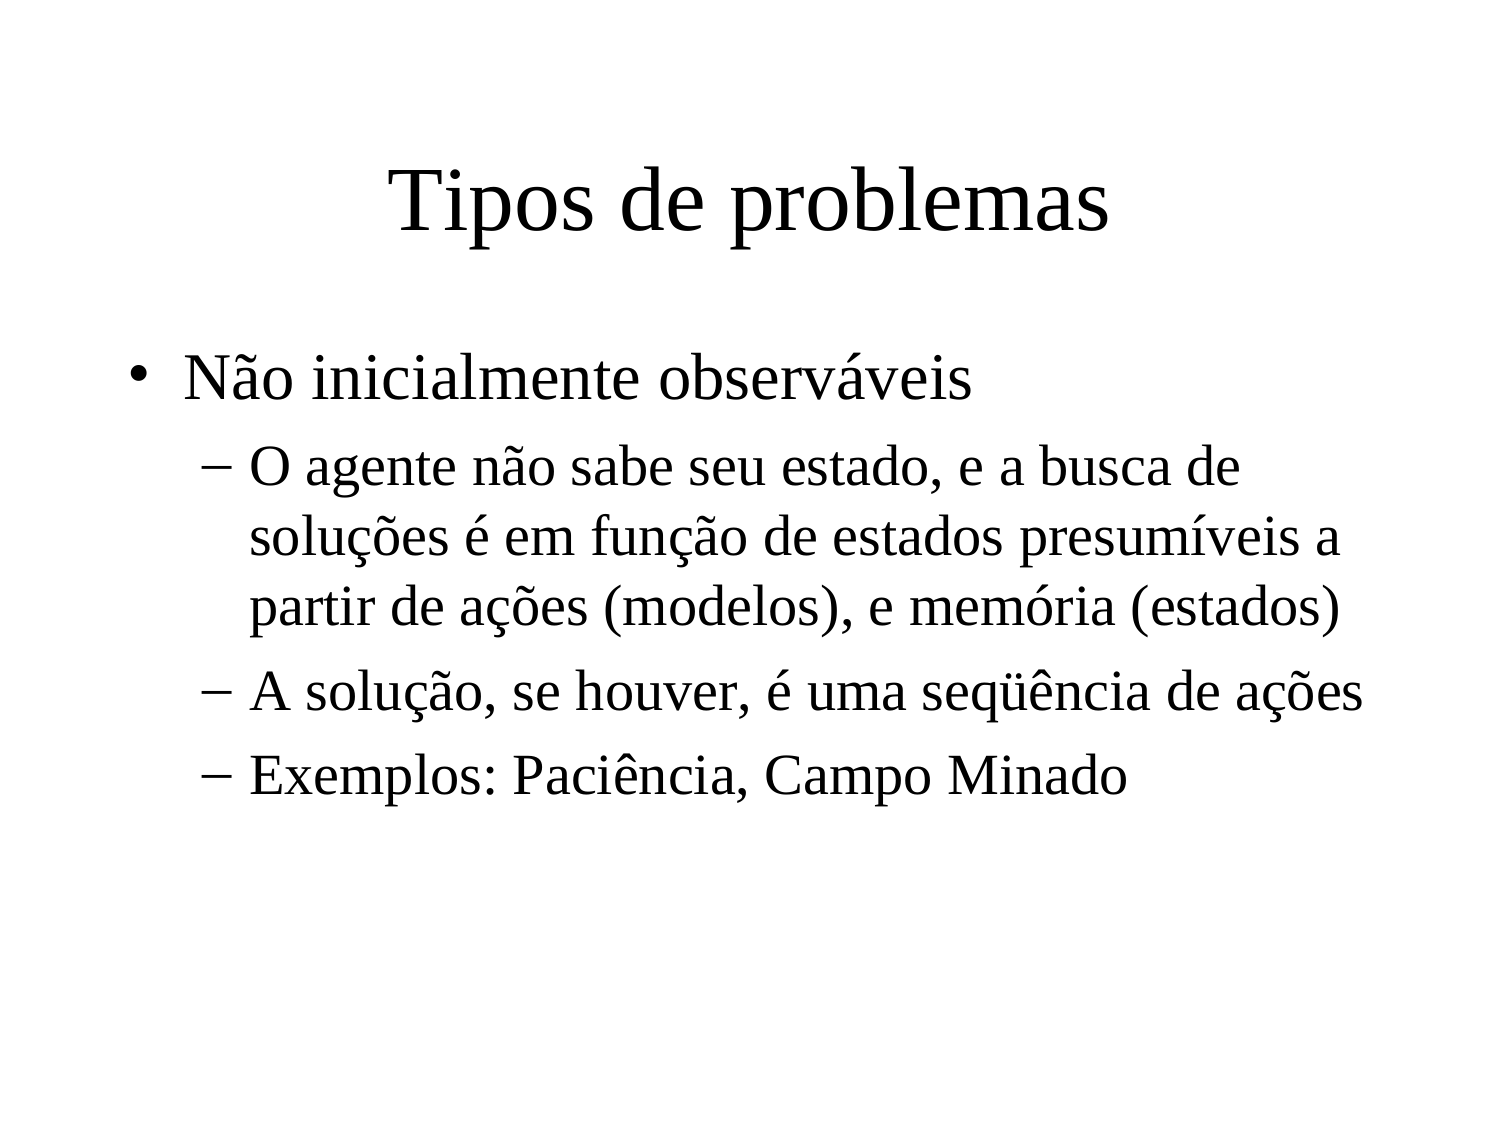

# Tipos de problemas
Não inicialmente observáveis
O agente não sabe seu estado, e a busca de soluções é em função de estados presumíveis a partir de ações (modelos), e memória (estados)
A solução, se houver, é uma seqüência de ações
Exemplos: Paciência, Campo Minado